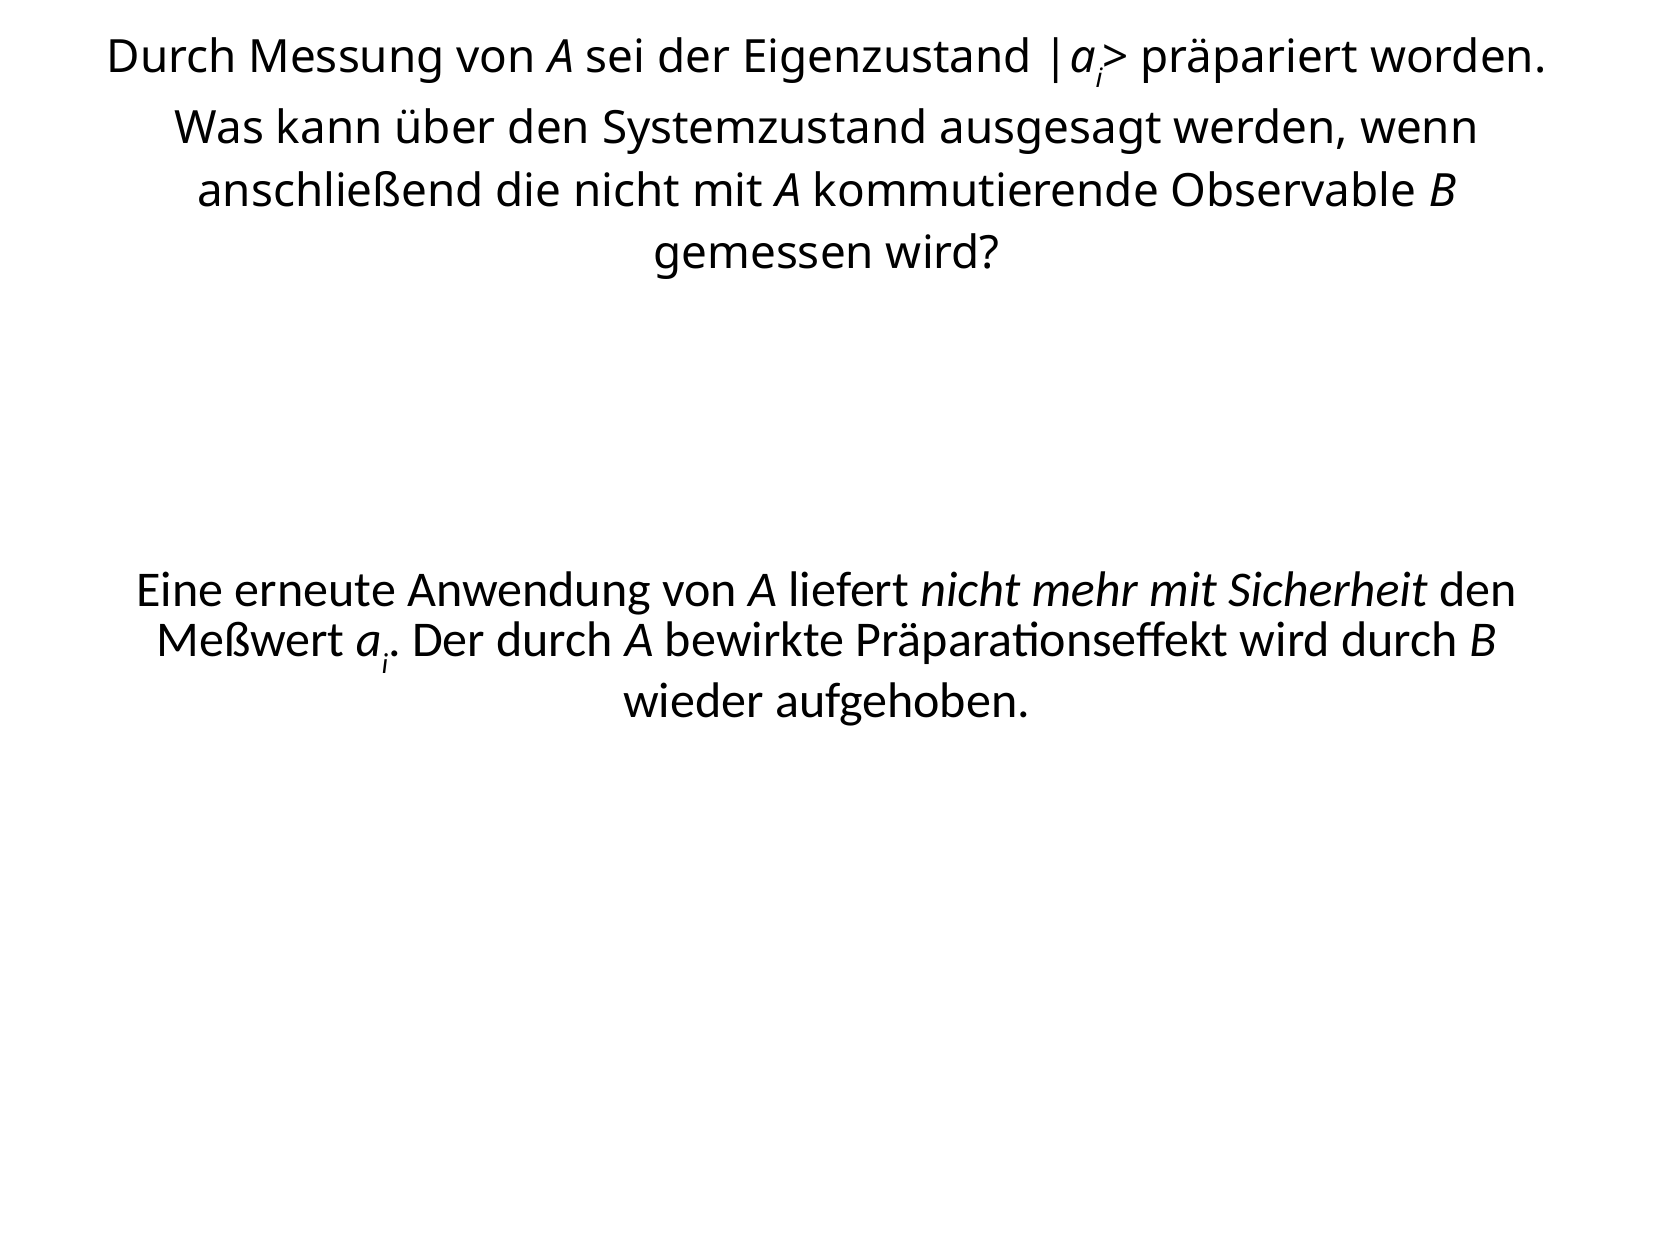

# Durch Messung von A sei der Eigenzustand |ai> präpariert worden. Was kann über den Systemzustand ausgesagt werden, wenn anschließend die nicht mit A kommutierende Observable B gemessen wird?
Eine erneute Anwendung von A liefert nicht mehr mit Sicherheit den Meßwert ai. Der durch A bewirkte Präparationseffekt wird durch B wieder aufgehoben.